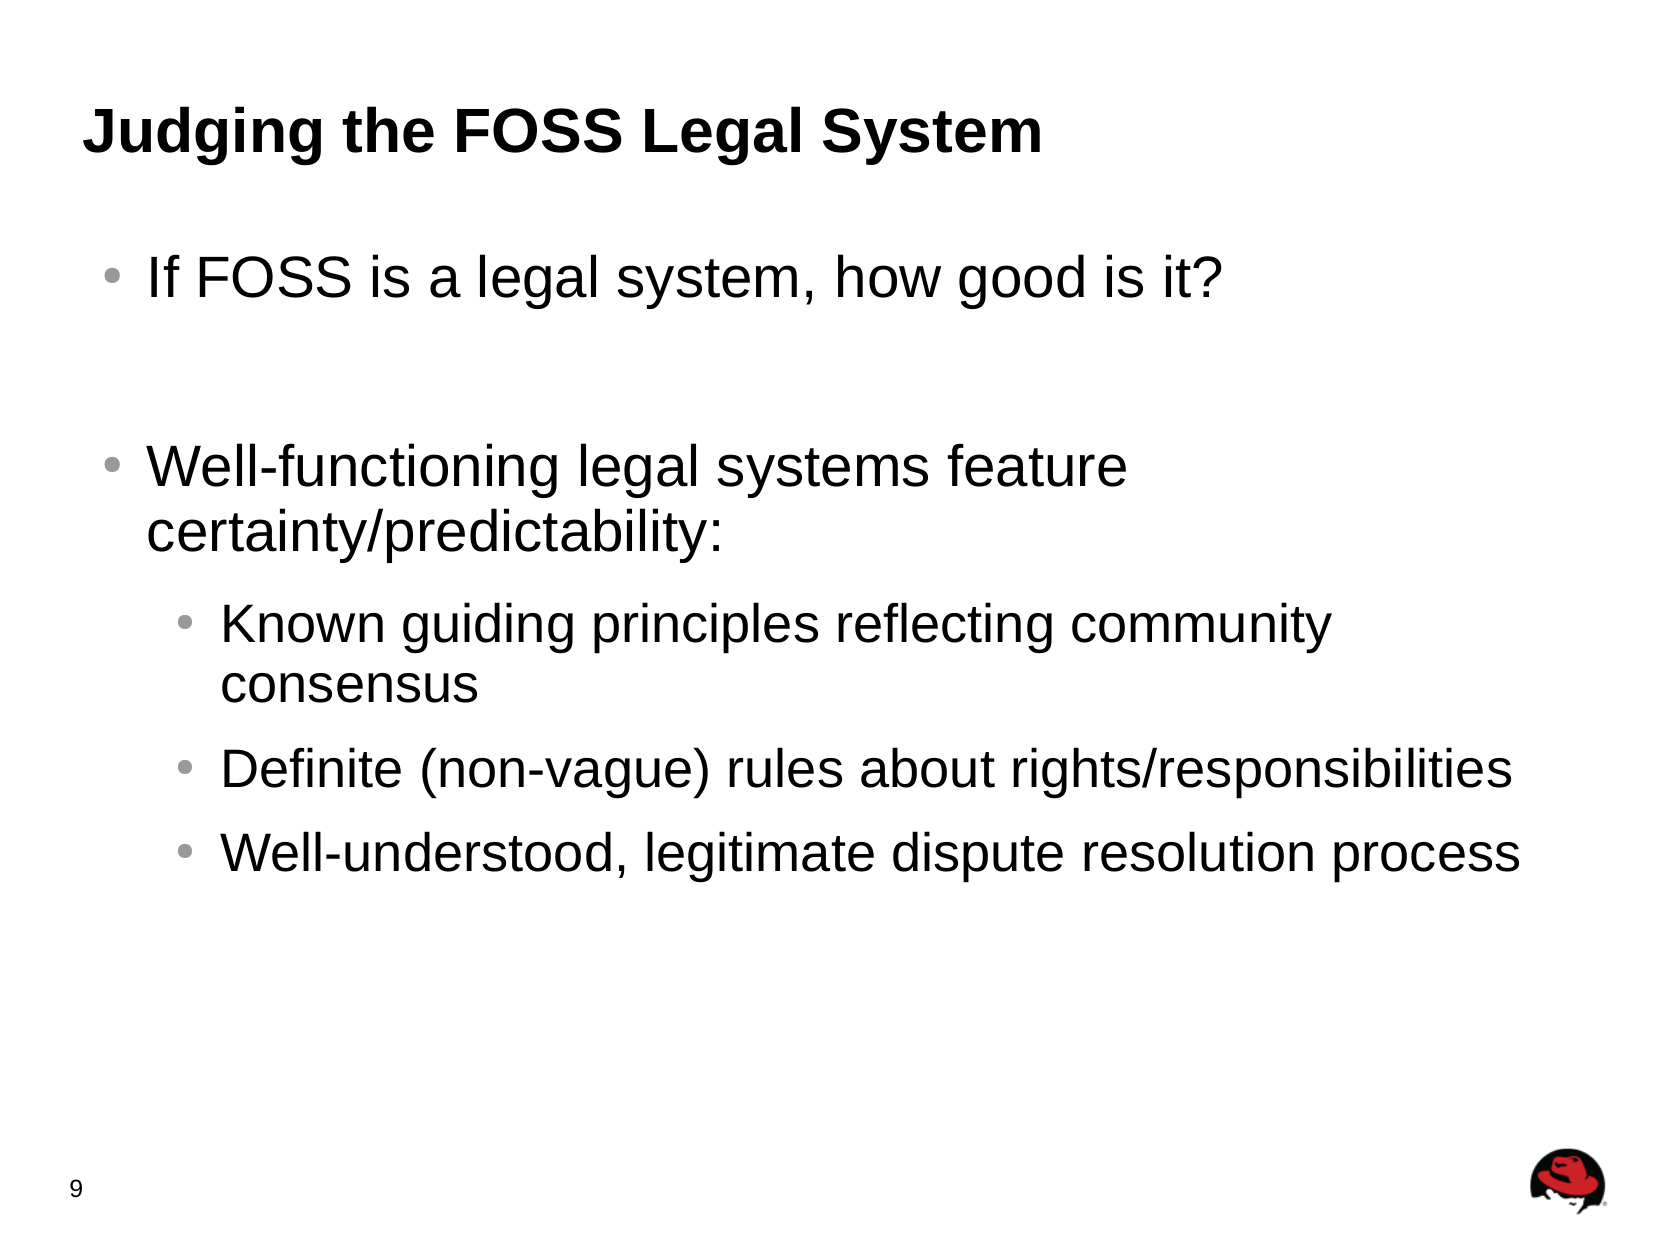

# Judging the FOSS Legal System
If FOSS is a legal system, how good is it?
Well-functioning legal systems feature certainty/predictability:
Known guiding principles reflecting community consensus
Definite (non-vague) rules about rights/responsibilities
Well-understood, legitimate dispute resolution process